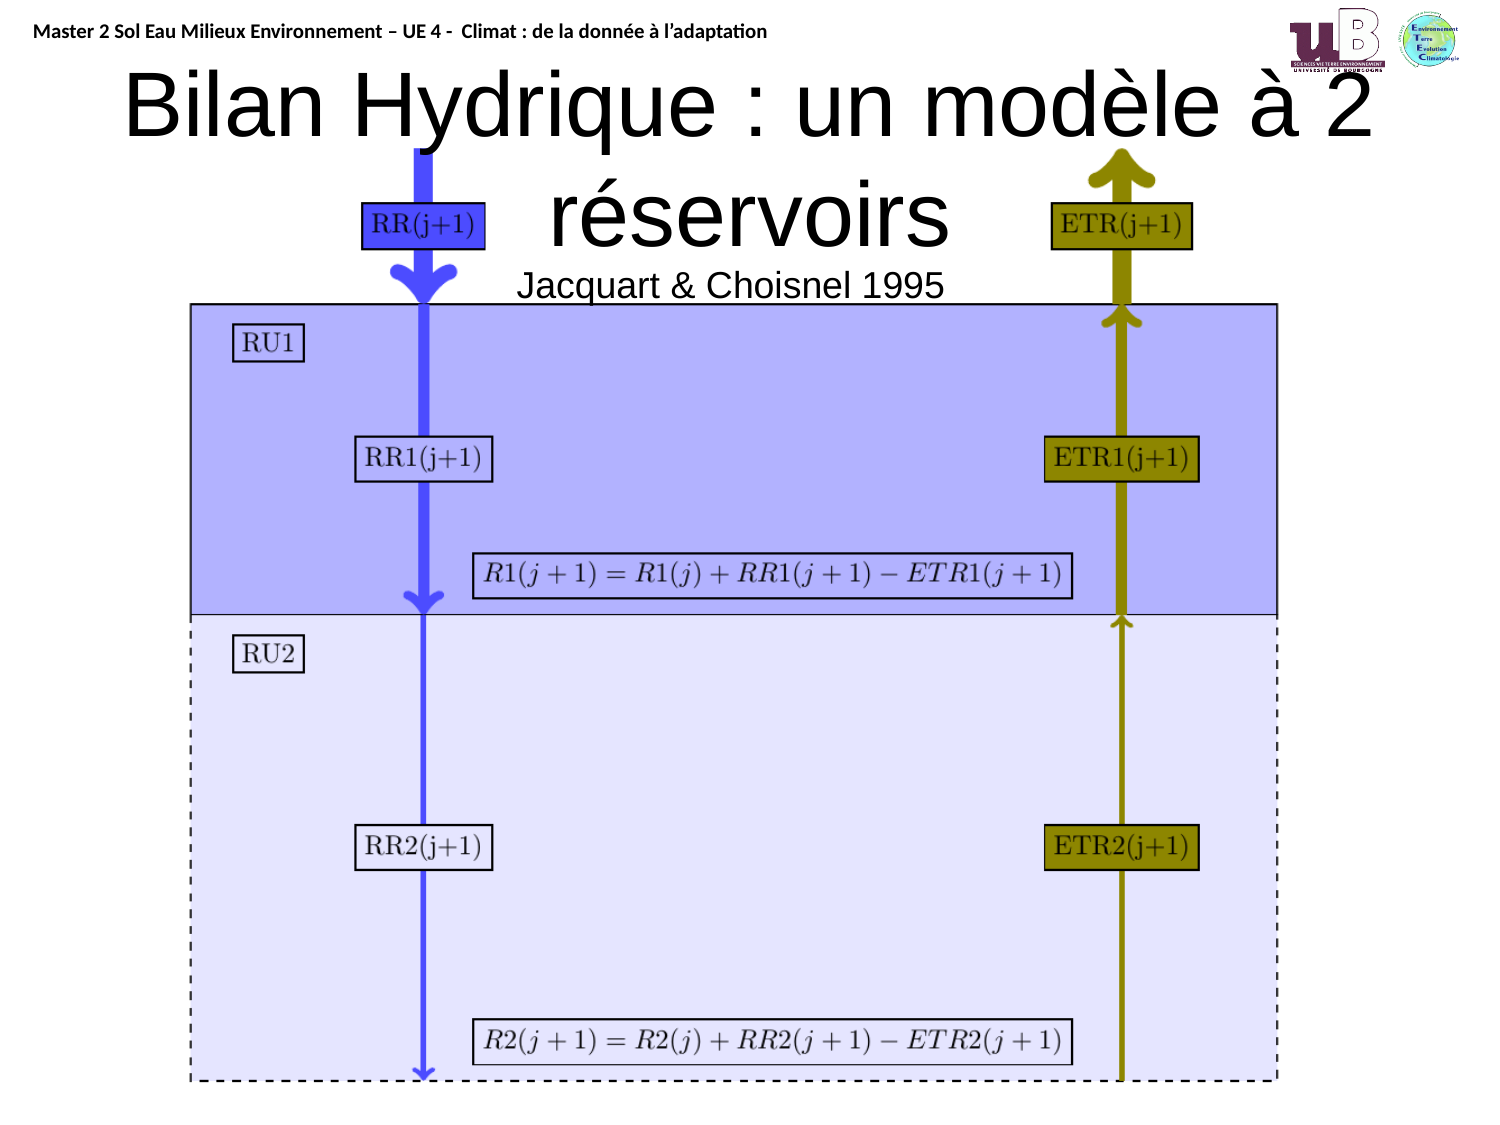

Bilan Hydrique : un modèle à 2
 réservoirs
Jacquart & Choisnel 1995